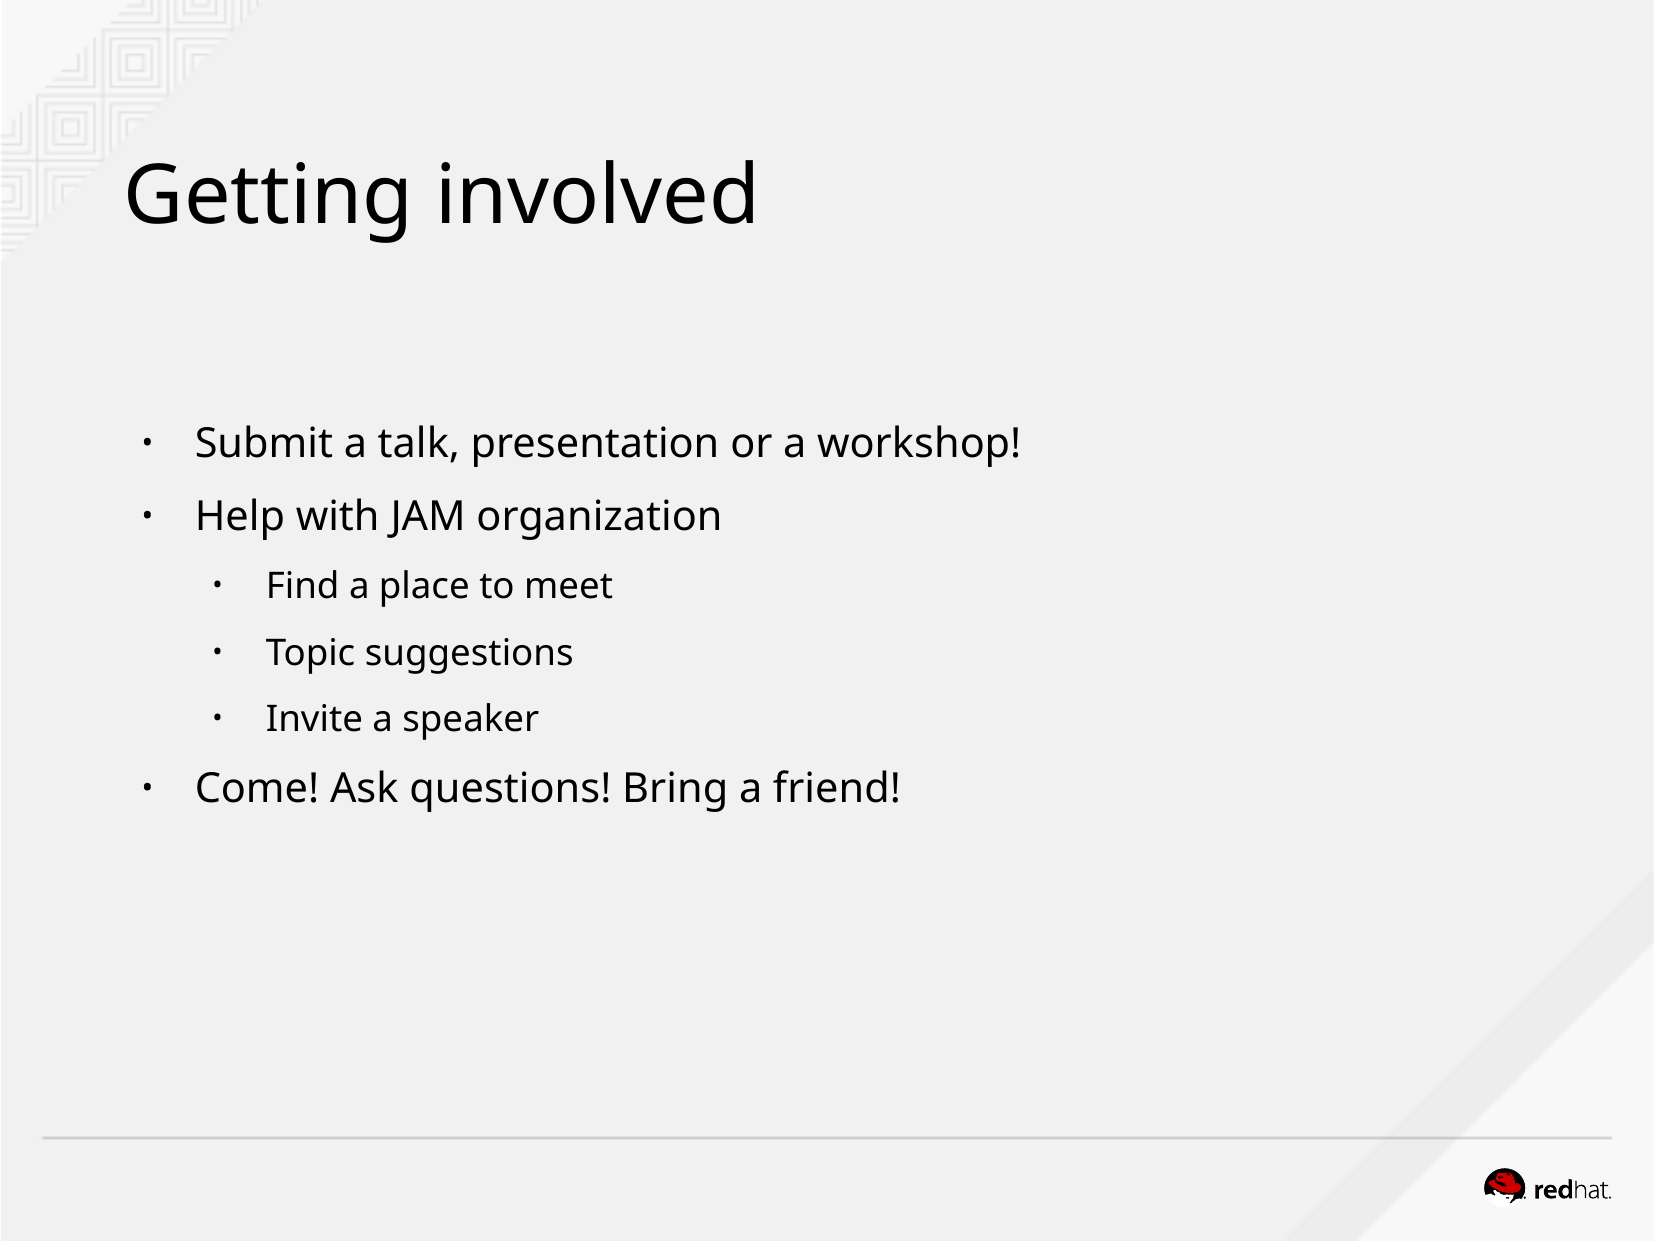

# Getting involved
Submit a talk, presentation or a workshop!
Help with JAM organization
Find a place to meet
Topic suggestions
Invite a speaker
Come! Ask questions! Bring a friend!